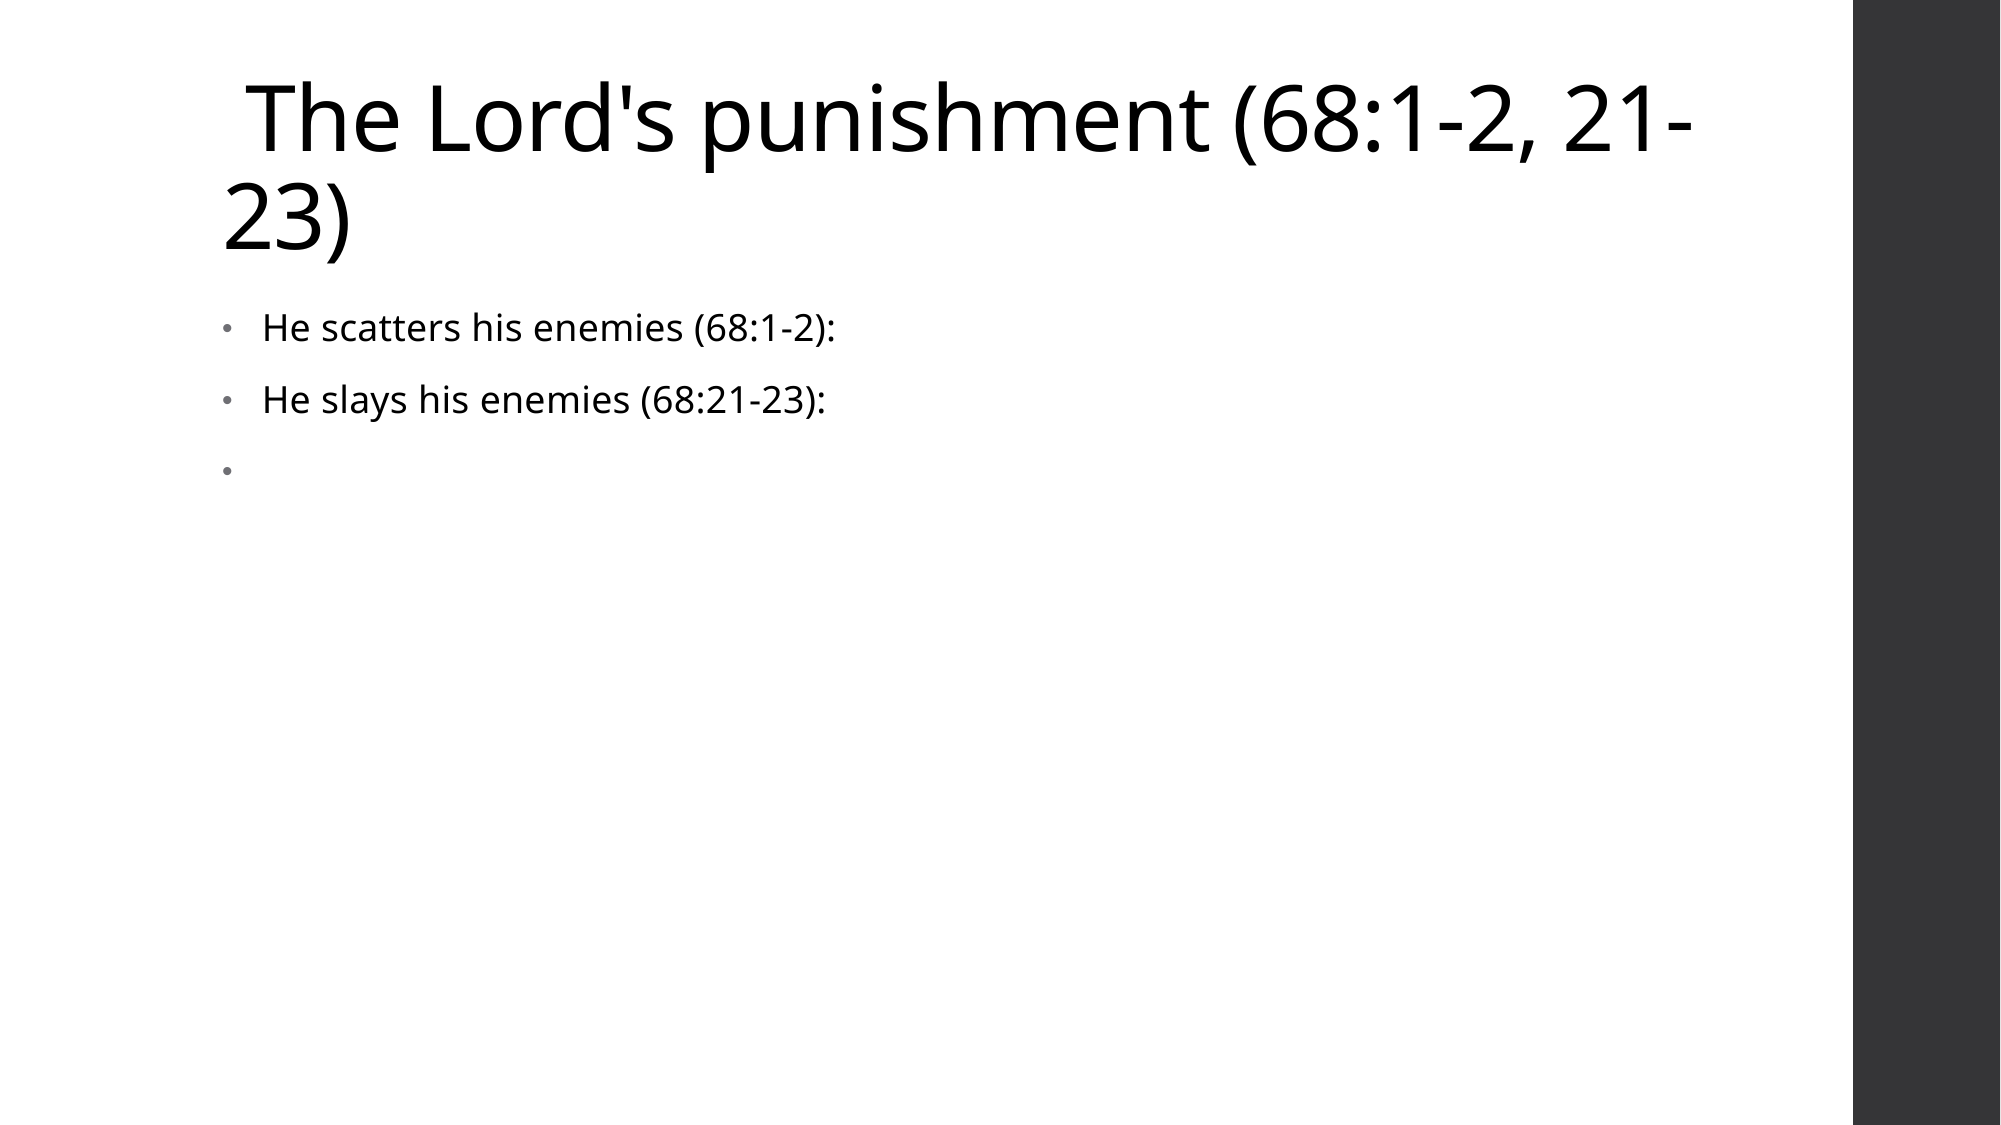

# The Lord's punishment (68:1-2, 21-23)
 He scatters his enemies (68:1-2):
 He slays his enemies (68:21-23):